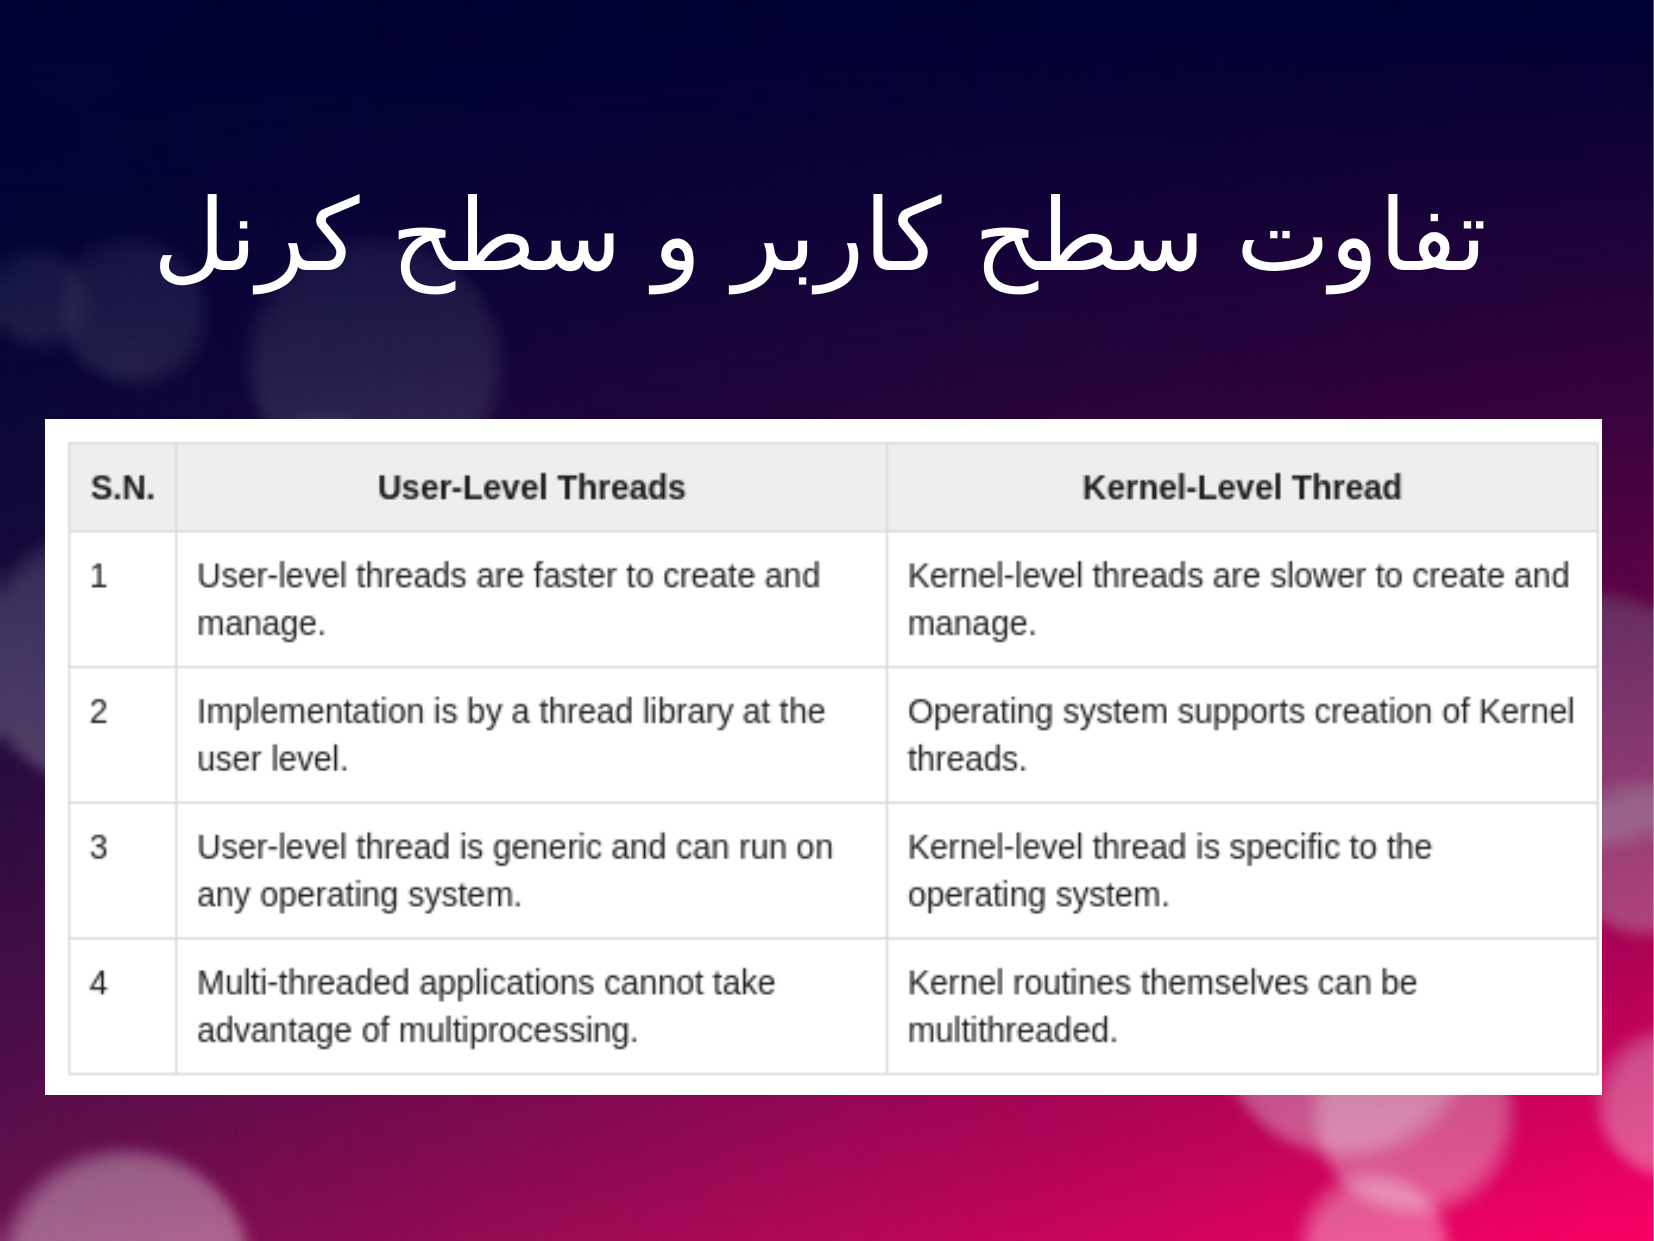

# تفاوت سطح کاربر و سطح کرنل